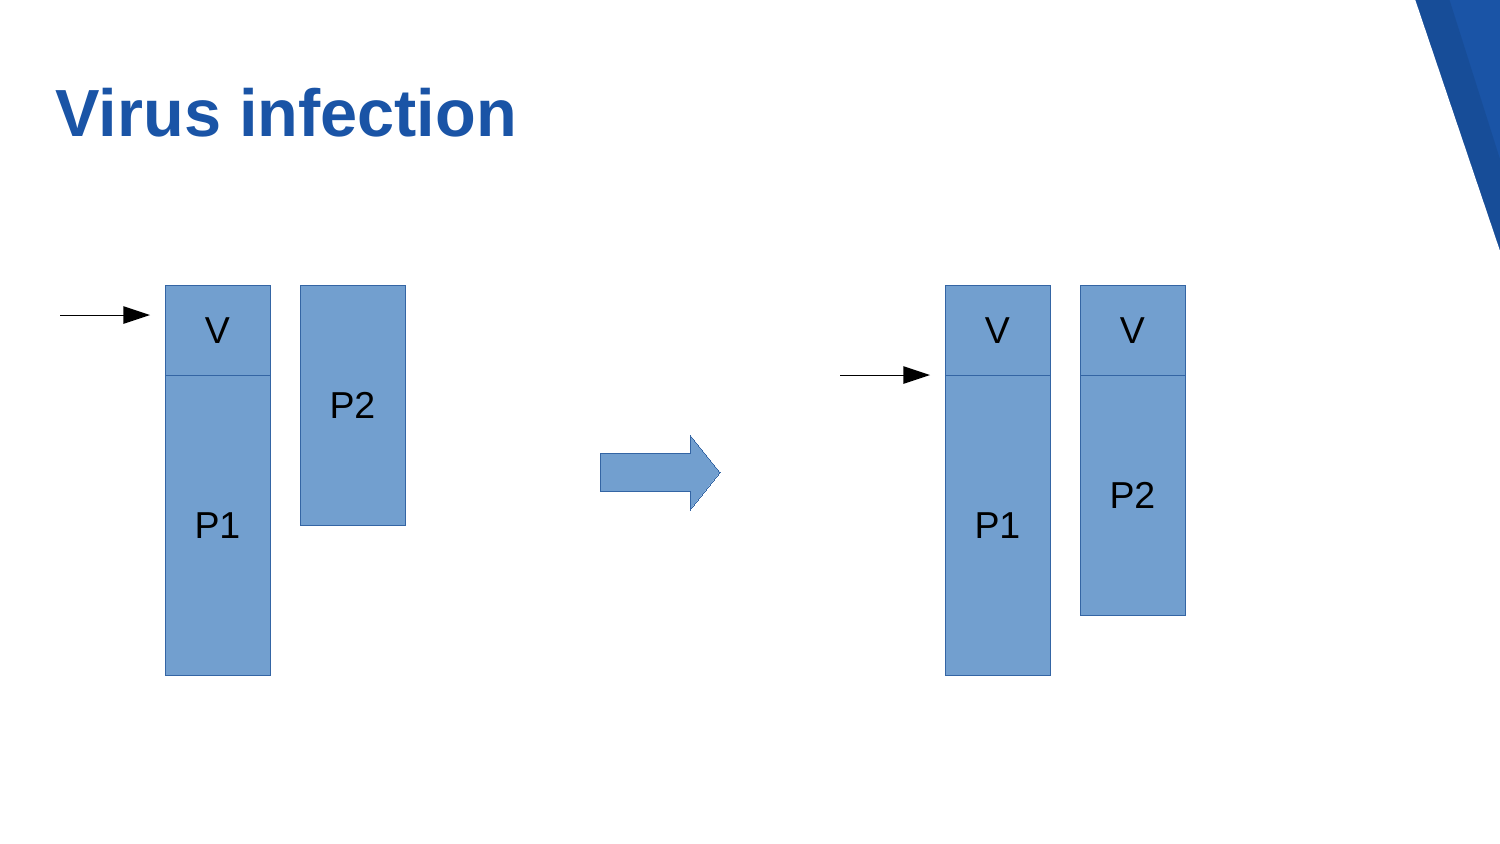

# Virus infection
V
P2
V
V
P1
P1
P2